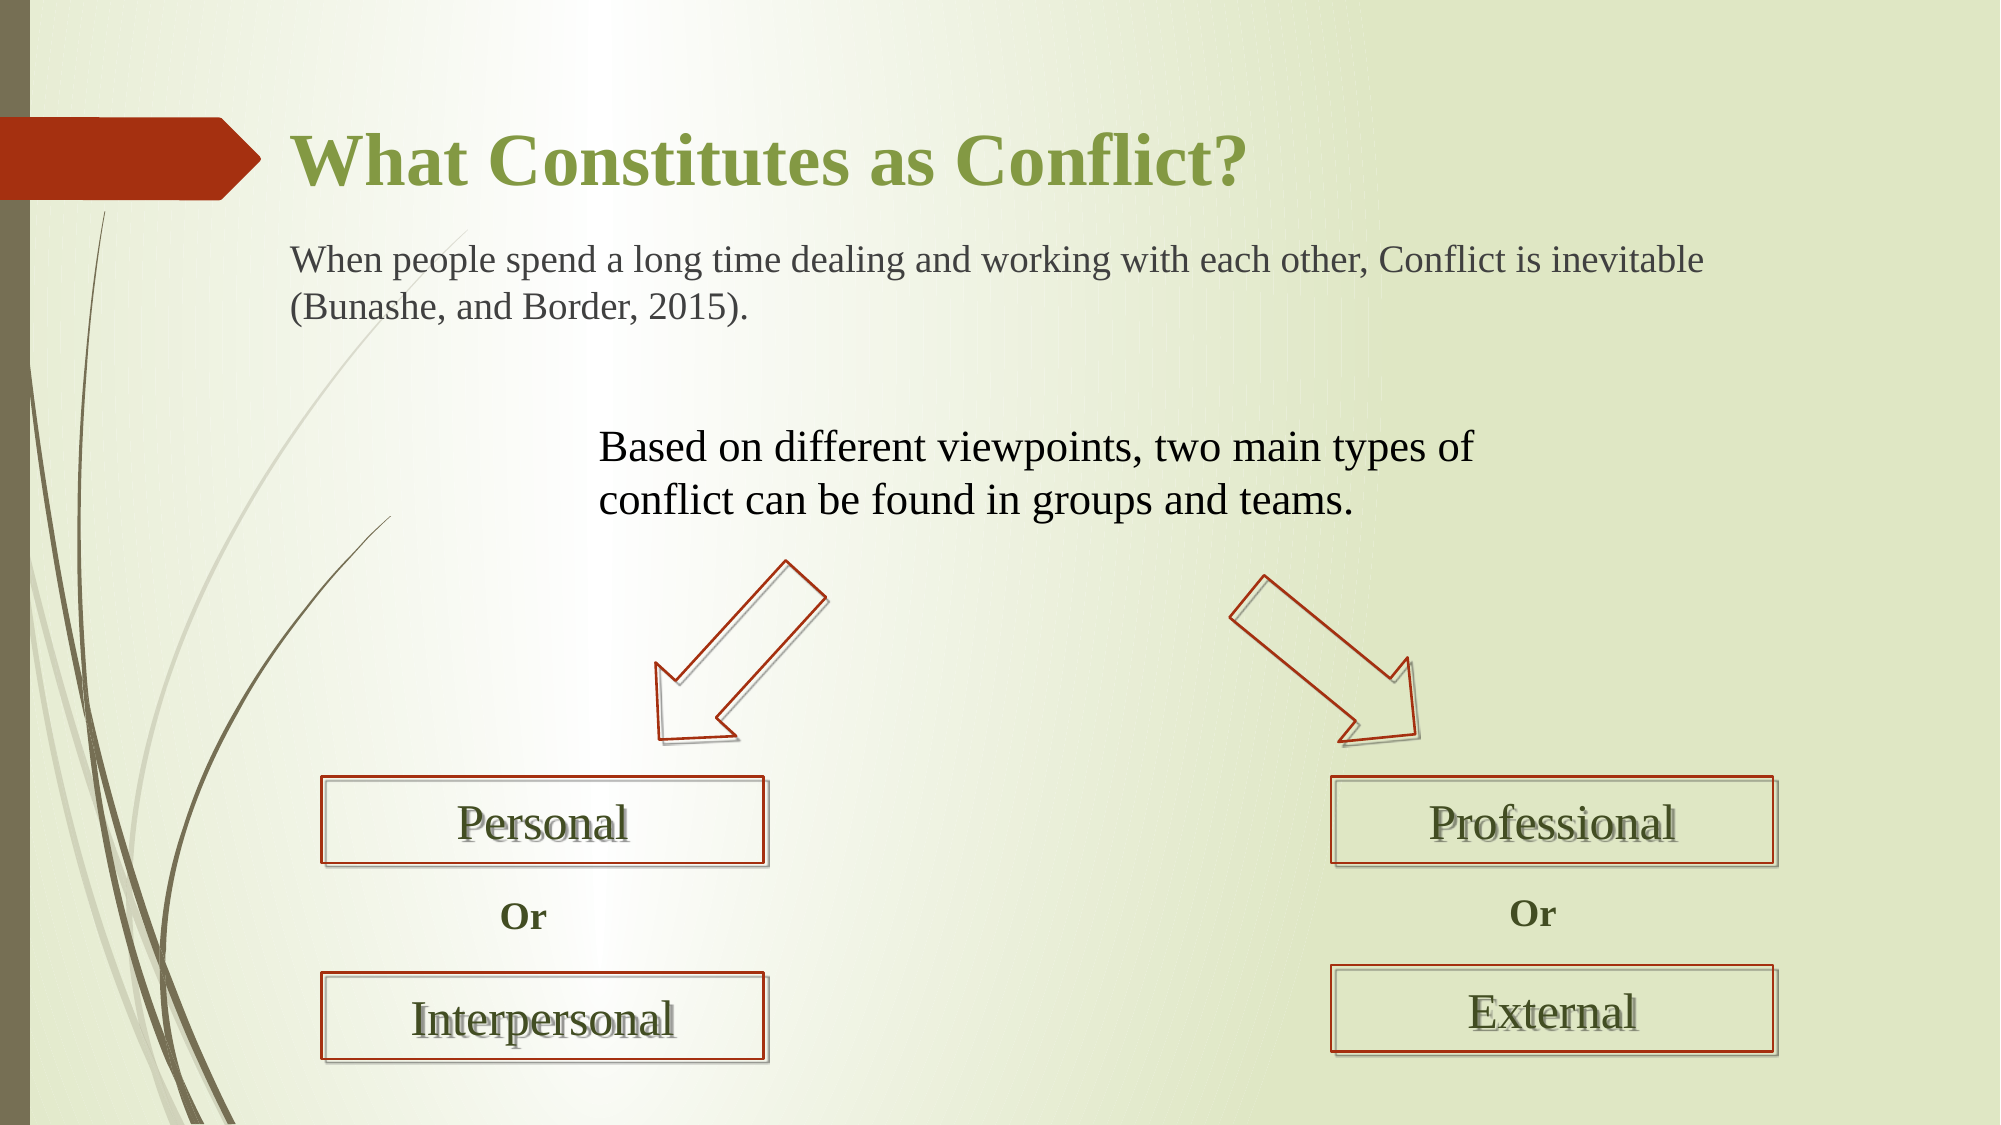

# What Constitutes as Conflict?
When people spend a long time dealing and working with each other, Conflict is inevitable (Bunashe, and Border, 2015).
Based on different viewpoints, two main types of conflict can be found in groups and teams.
Personal
Professional
Or
Or
External
Interpersonal